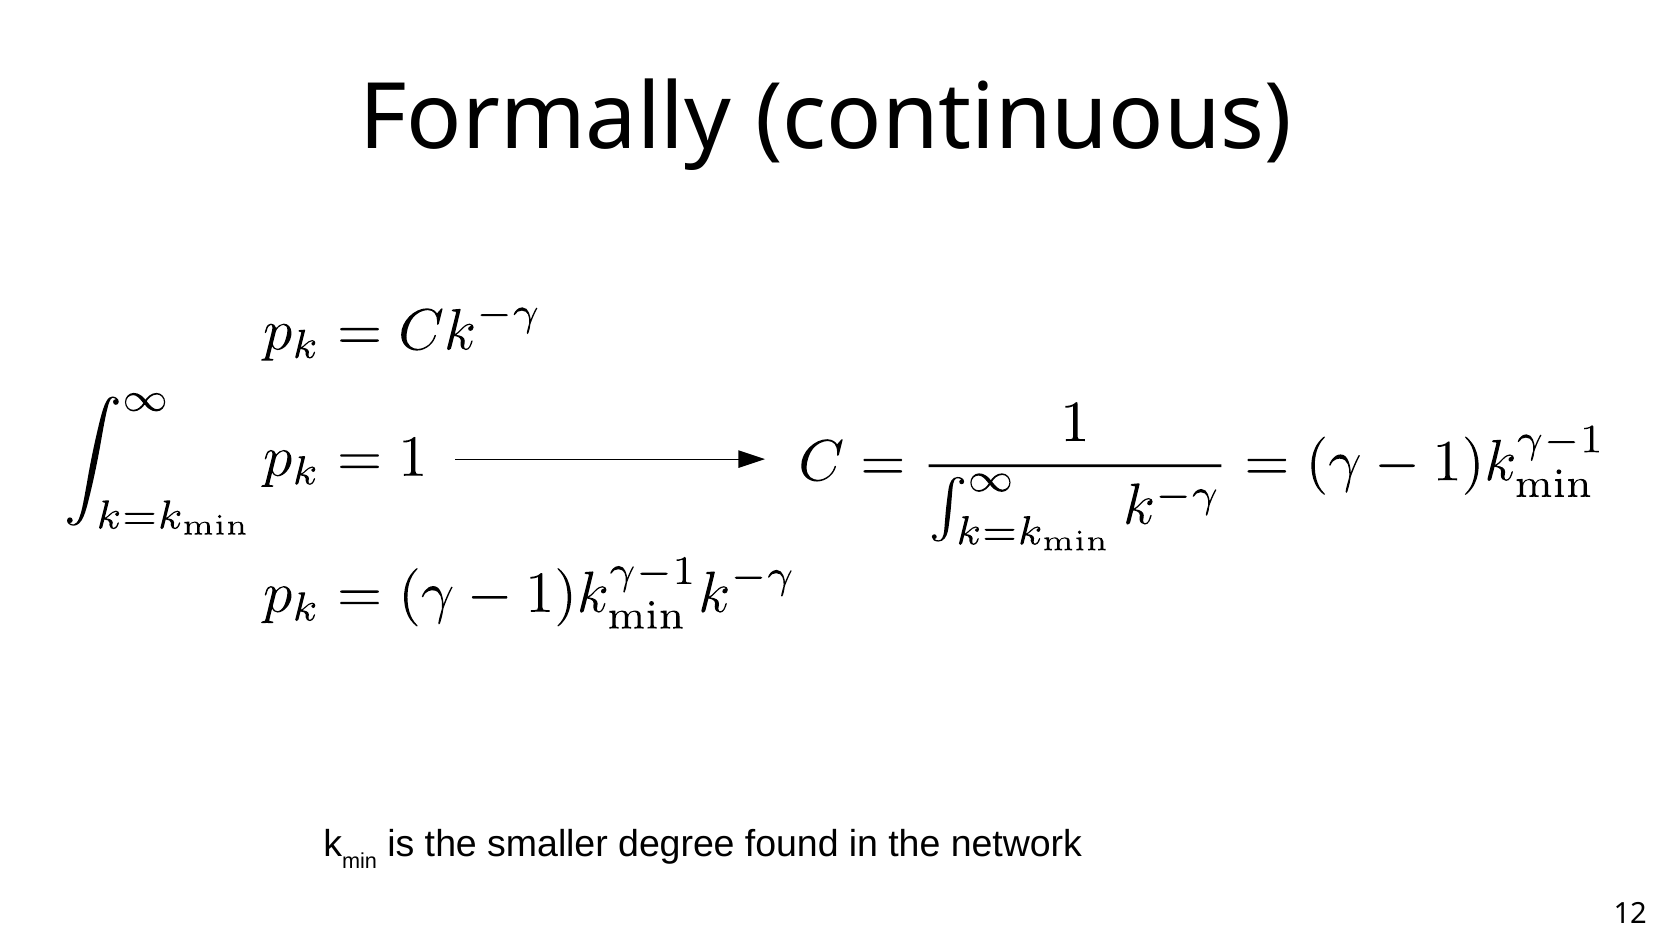

# Formally (continuous)
kmin is the smaller degree found in the network
12